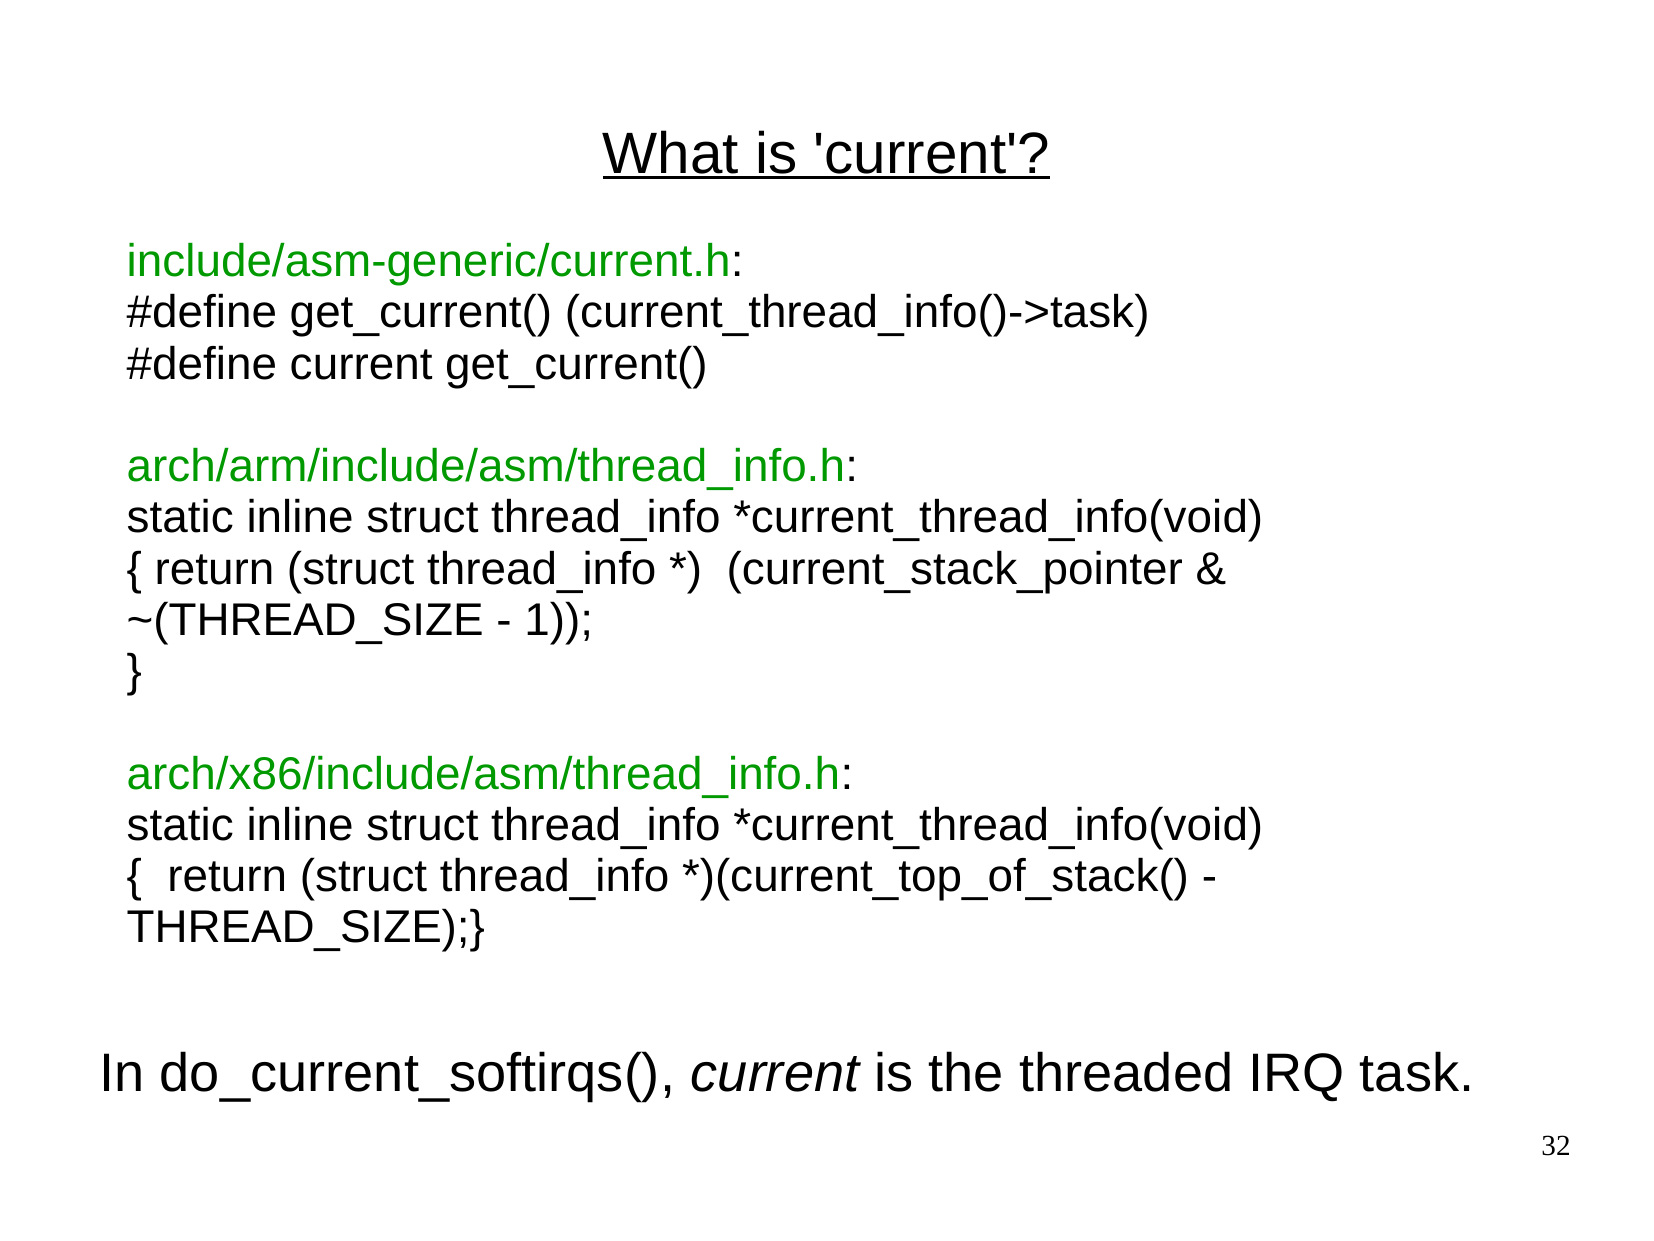

# What is 'current'?
include/asm-generic/current.h:
#define get_current() (current_thread_info()->task)
#define current get_current()
arch/arm/include/asm/thread_info.h:
static inline struct thread_info *current_thread_info(void)
{ return (struct thread_info *)	(current_stack_pointer & ~(THREAD_SIZE - 1));
}
arch/x86/include/asm/thread_info.h:
static inline struct thread_info *current_thread_info(void)
{ return (struct thread_info *)(current_top_of_stack() - THREAD_SIZE);}
In do_current_softirqs(), current is the threaded IRQ task.
32